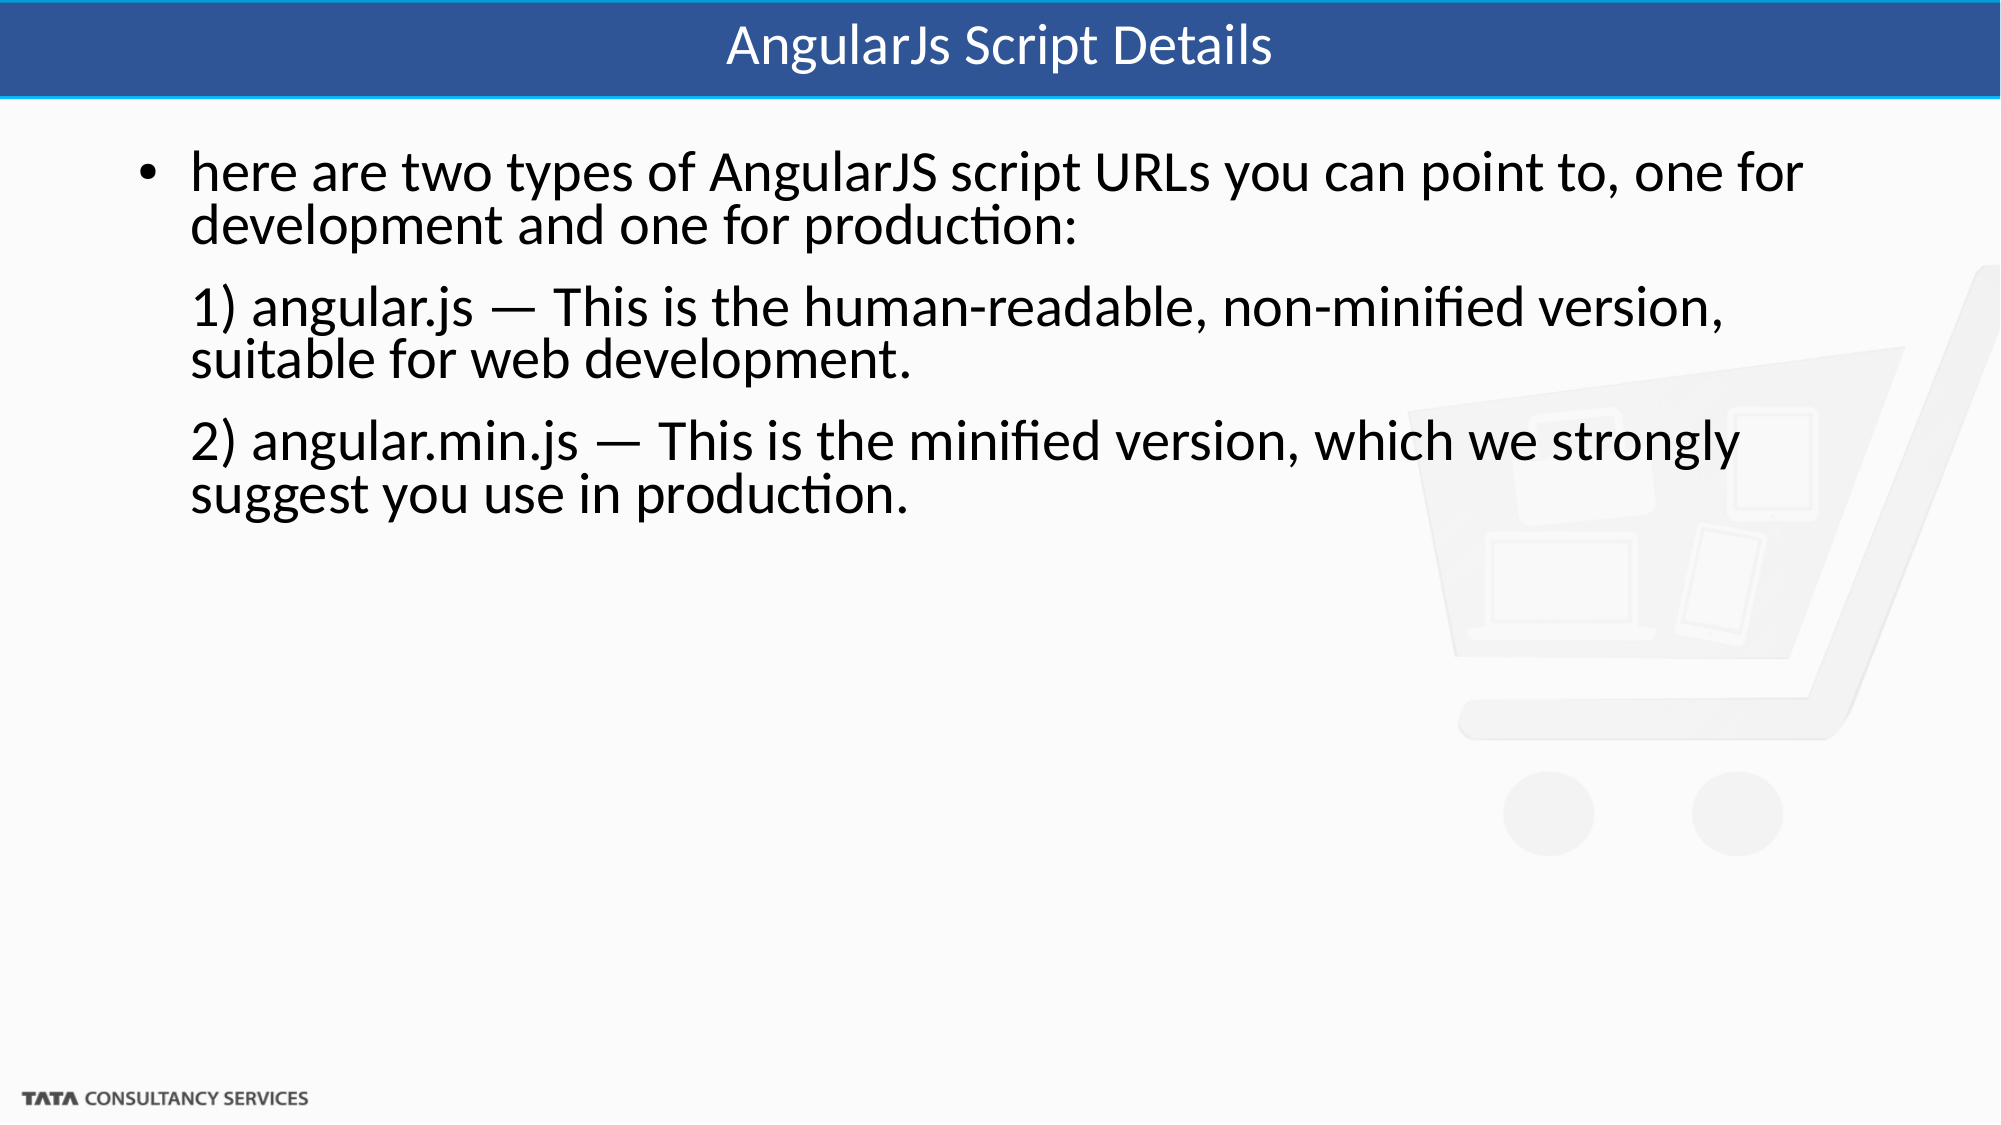

# AngularJs Script Details
here are two types of AngularJS script URLs you can point to, one for development and one for production:
1) angular.js — This is the human-readable, non-minified version, suitable for web development.
2) angular.min.js — This is the minified version, which we strongly suggest you use in production.